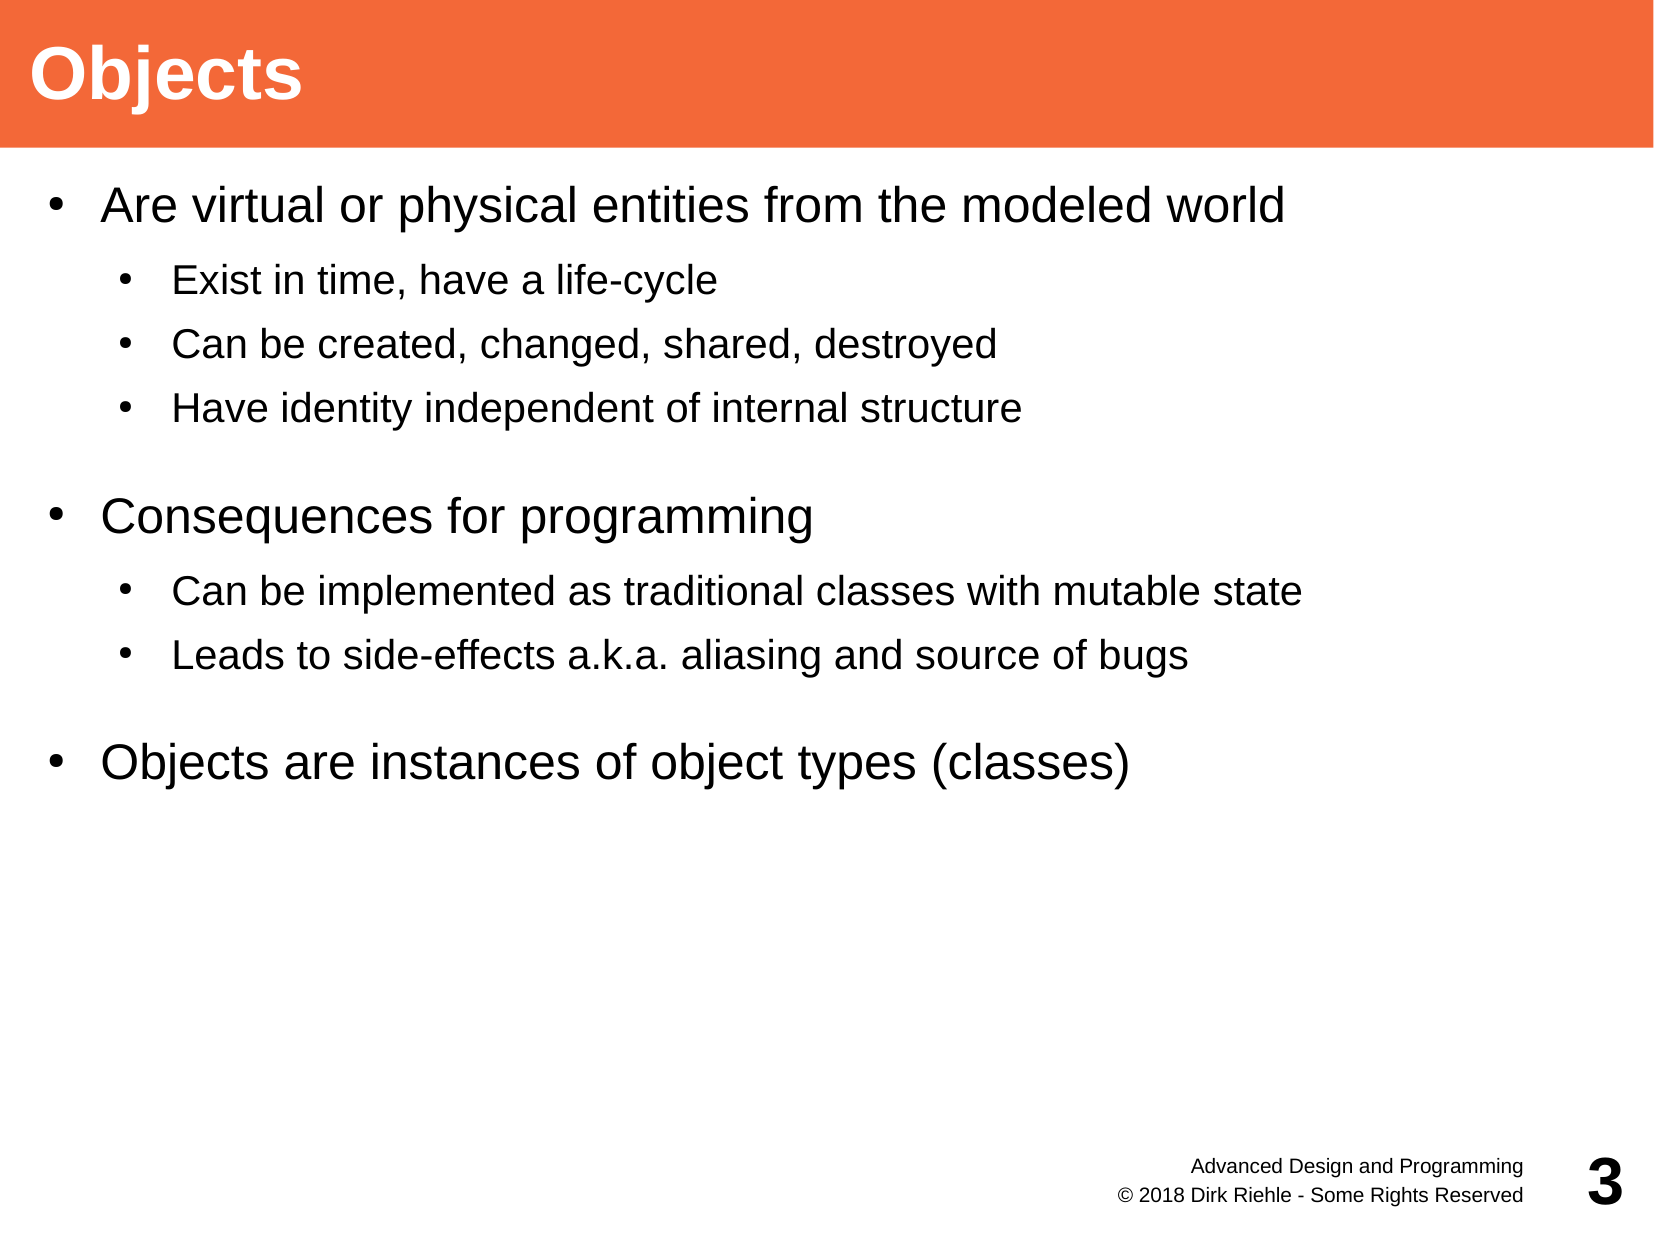

# Objects
Are virtual or physical entities from the modeled world
Exist in time, have a life-cycle
Can be created, changed, shared, destroyed
Have identity independent of internal structure
Consequences for programming
Can be implemented as traditional classes with mutable state
Leads to side-effects a.k.a. aliasing and source of bugs
Objects are instances of object types (classes)
Advanced Design and Programming
3
© 2018 Dirk Riehle - Some Rights Reserved